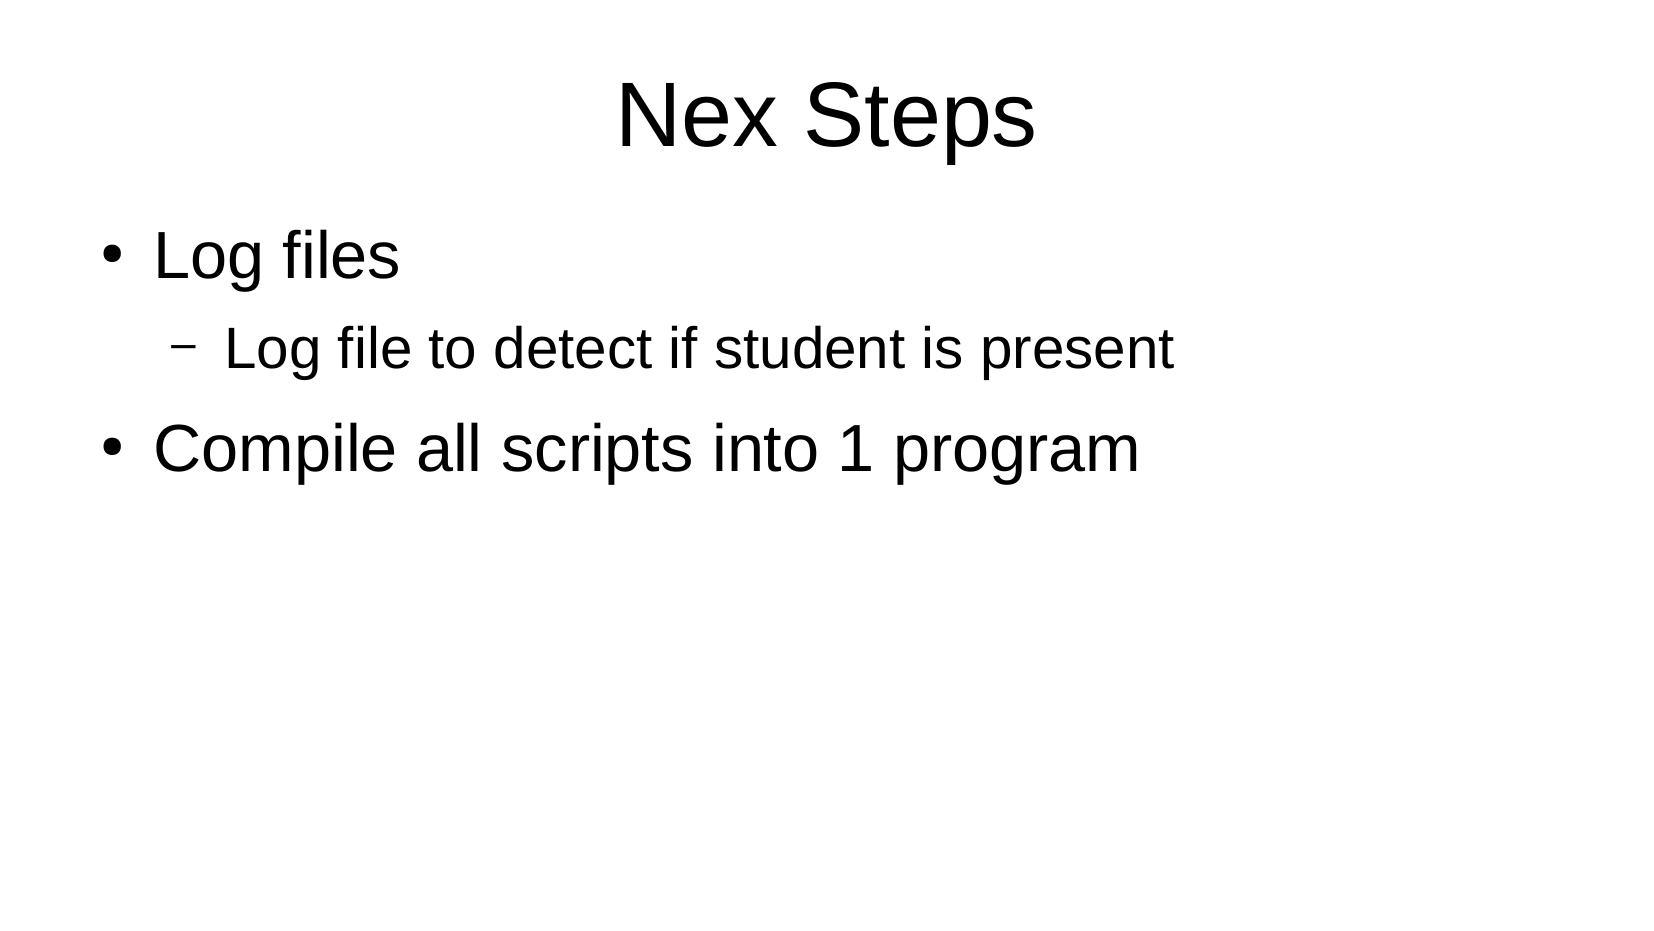

# Nex Steps
Log files
Log file to detect if student is present
Compile all scripts into 1 program